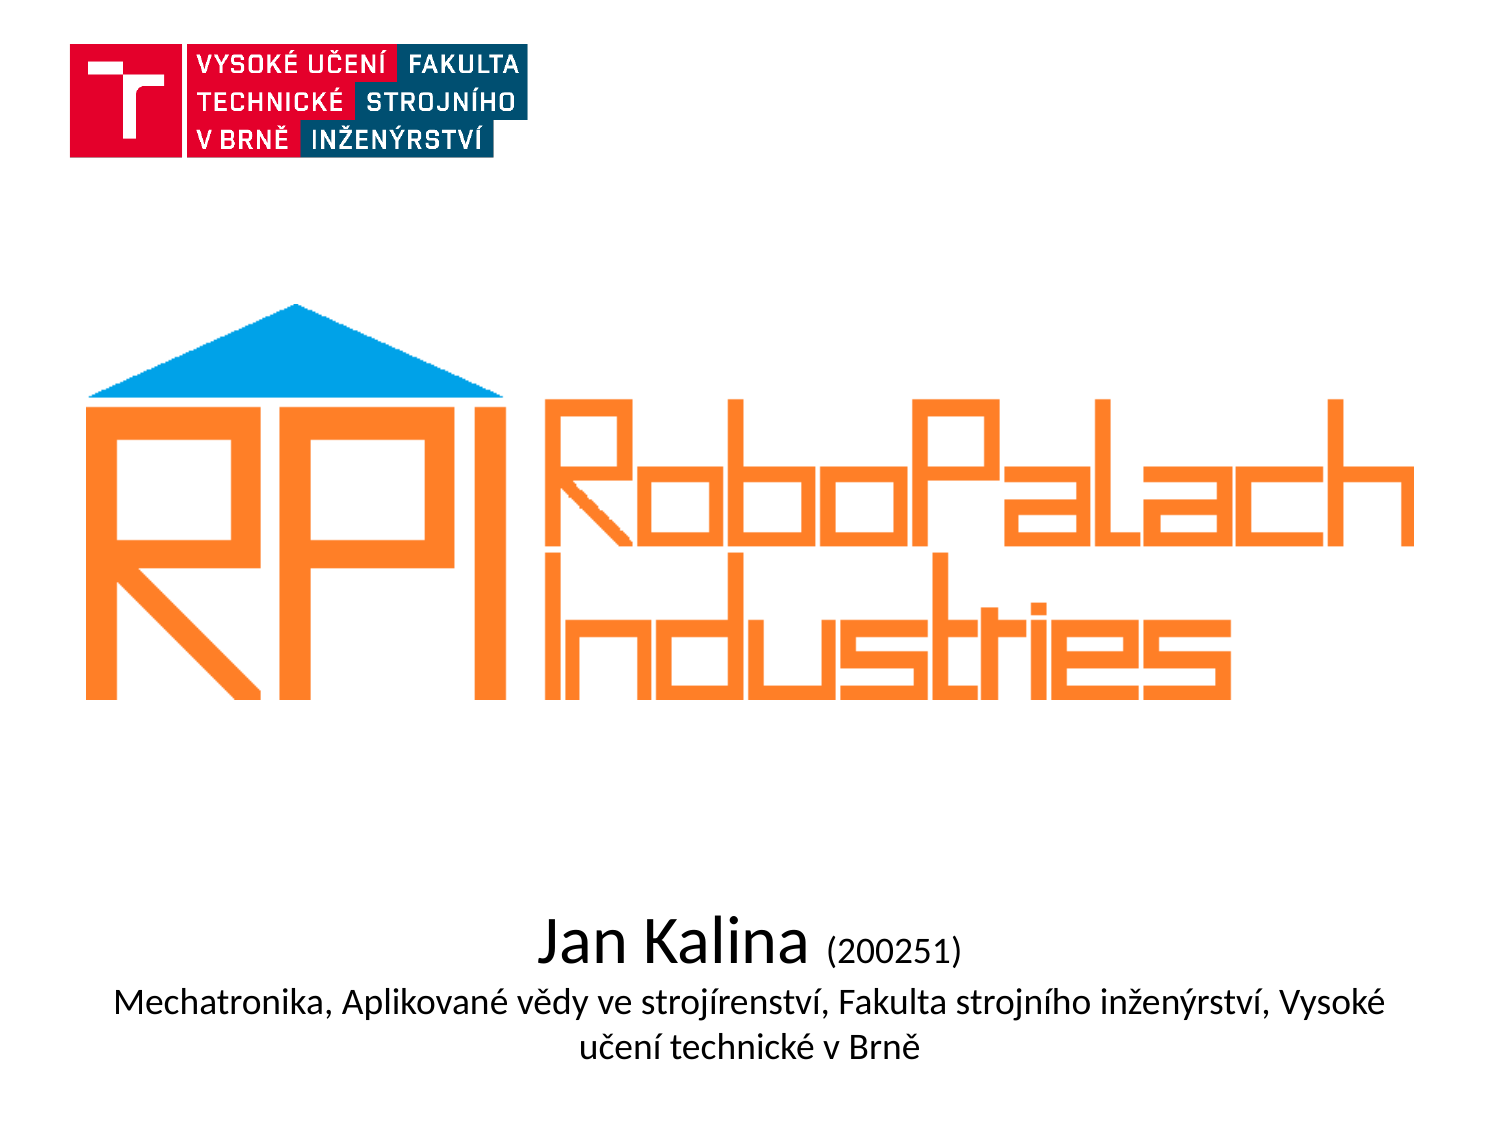

# Jan Kalina (200251) Mechatronika, Aplikované vědy ve strojírenství, Fakulta strojního inženýrství, Vysoké učení technické v Brně